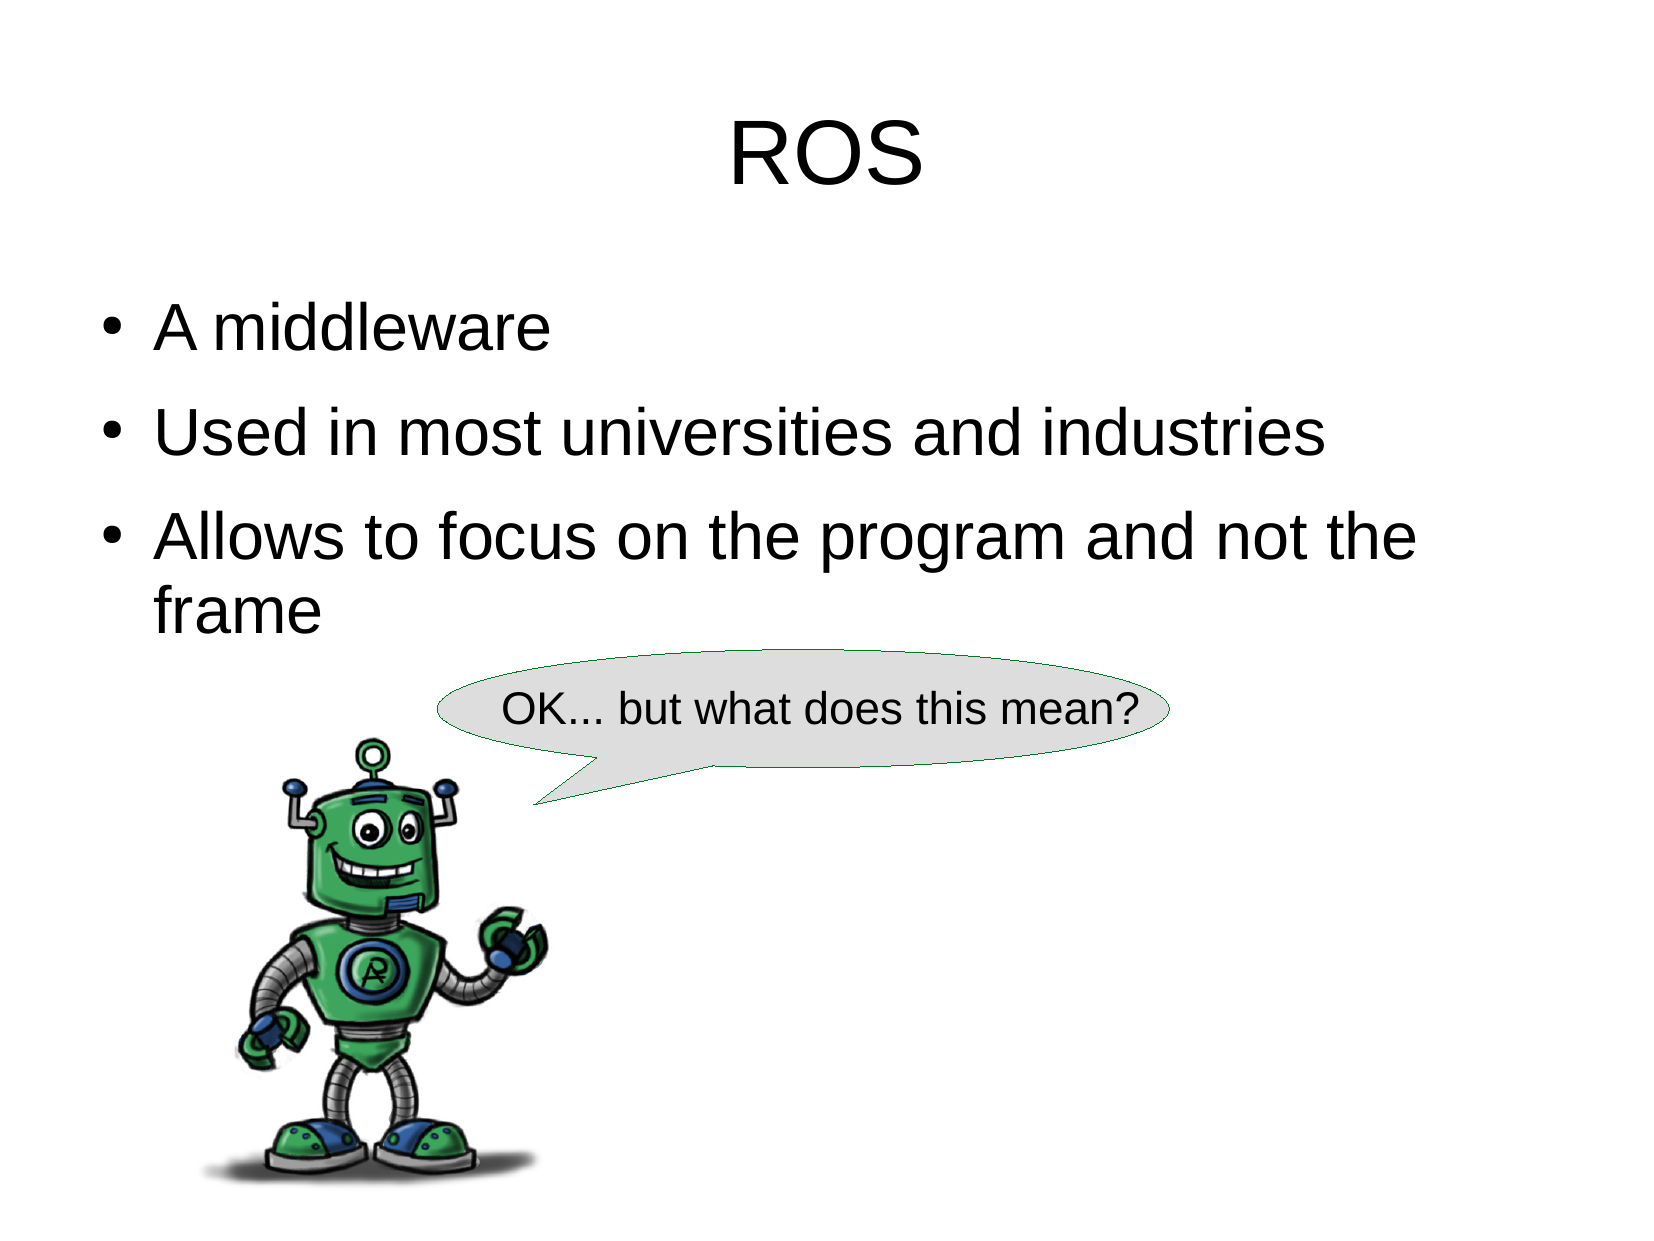

# ROS
A middleware
Used in most universities and industries
Allows to focus on the program and not the frame
OK... but what does this mean?